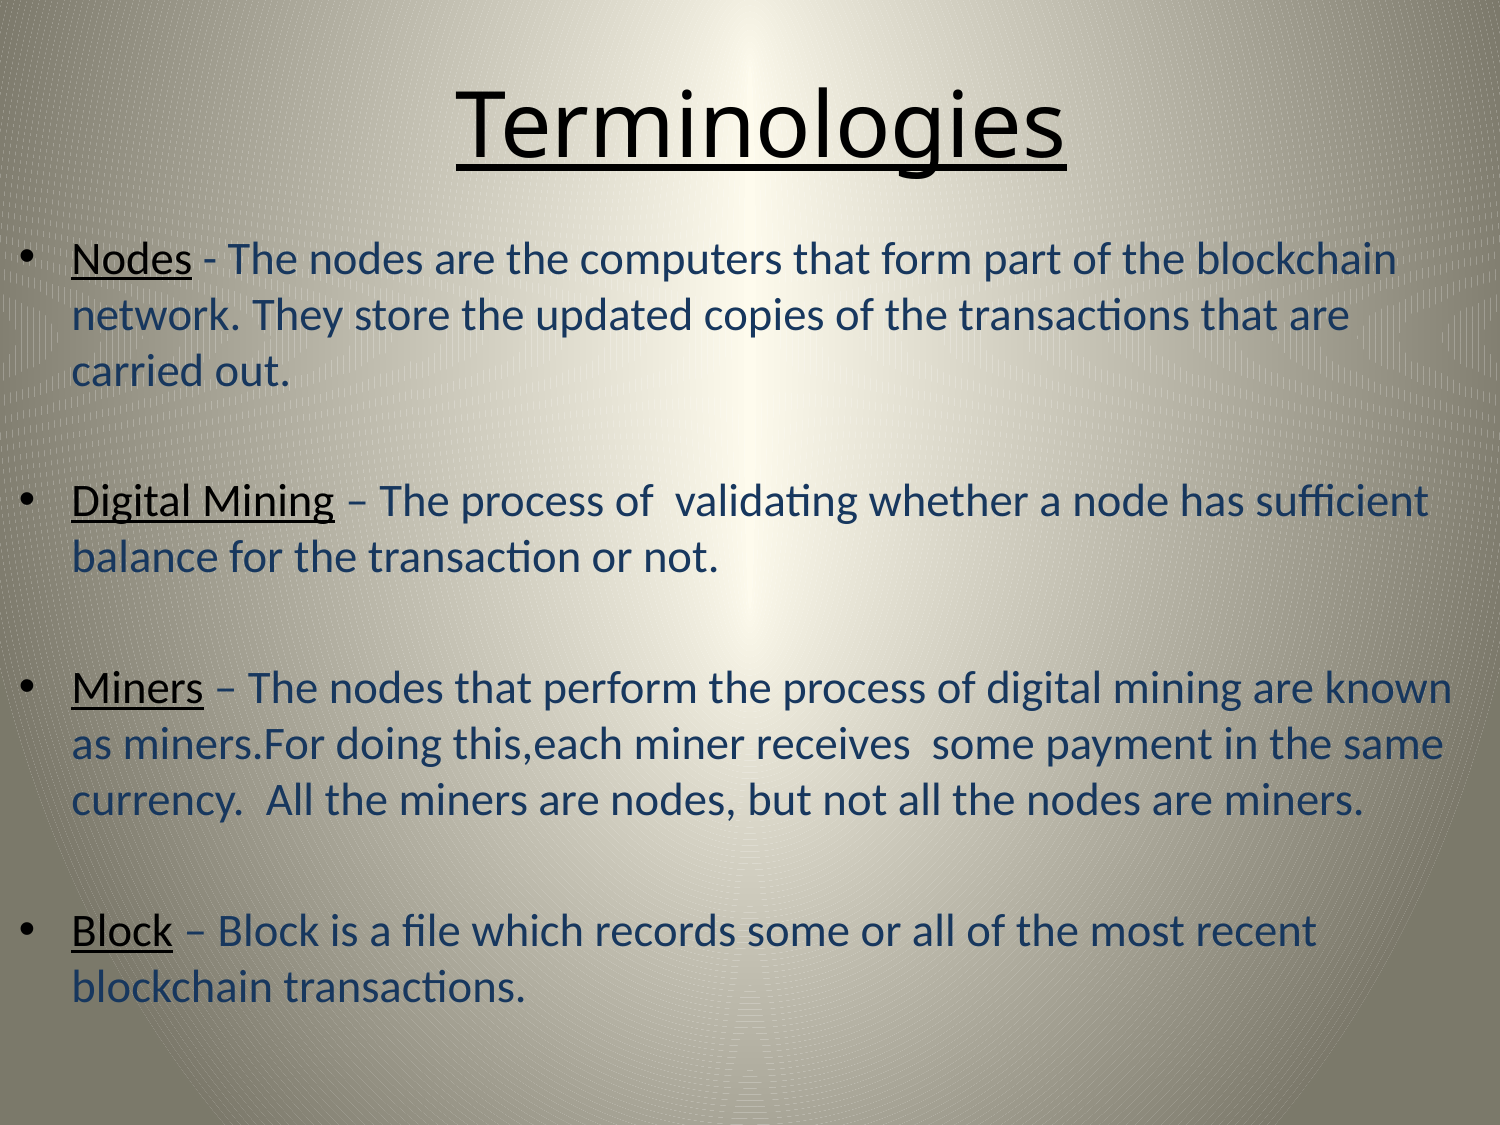

# Terminologies
Nodes - The nodes are the computers that form part of the blockchain network. They store the updated copies of the transactions that are carried out.
Digital Mining – The process of validating whether a node has sufficient balance for the transaction or not.
Miners – The nodes that perform the process of digital mining are known as miners.For doing this,each miner receives some payment in the same currency.  All the miners are nodes, but not all the nodes are miners.
Block – Block is a file which records some or all of the most recent blockchain transactions.